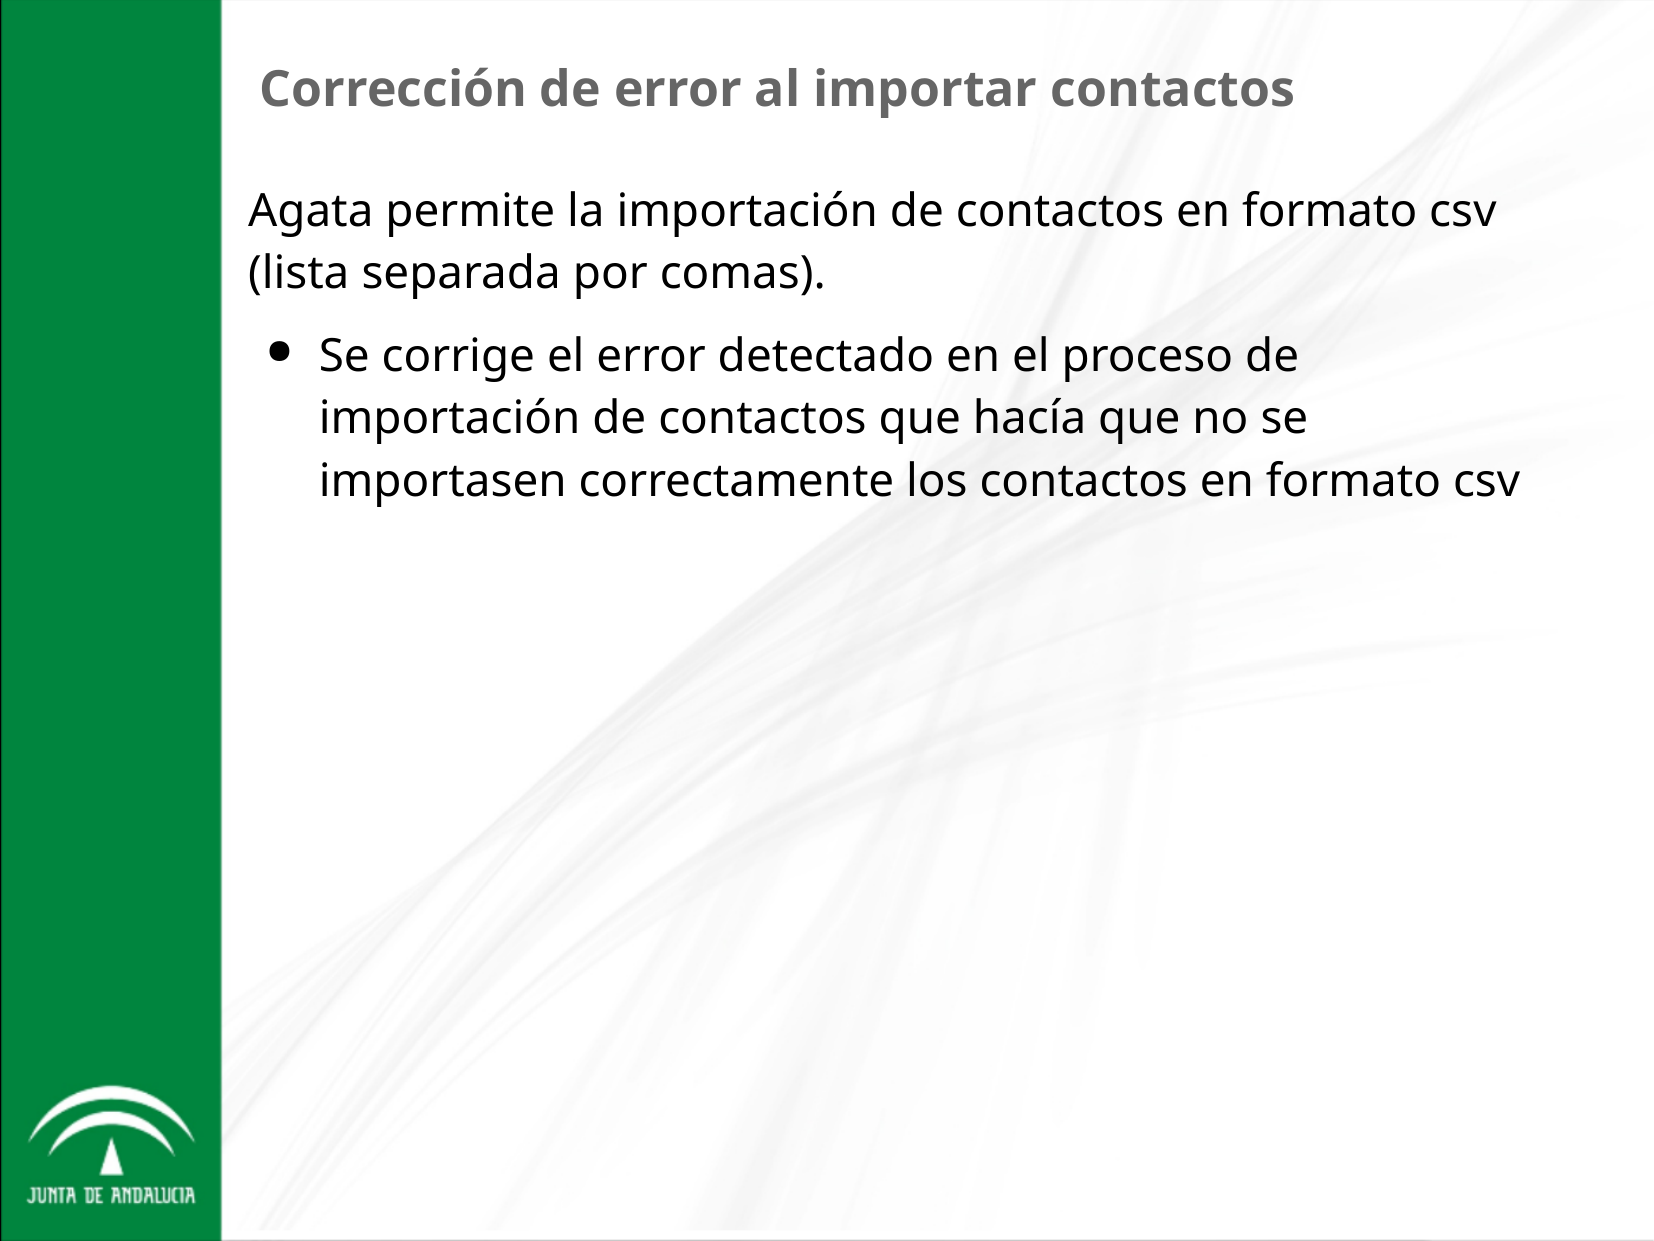

# Corrección de error al importar contactos
Agata permite la importación de contactos en formato csv (lista separada por comas).
Se corrige el error detectado en el proceso de importación de contactos que hacía que no se importasen correctamente los contactos en formato csv